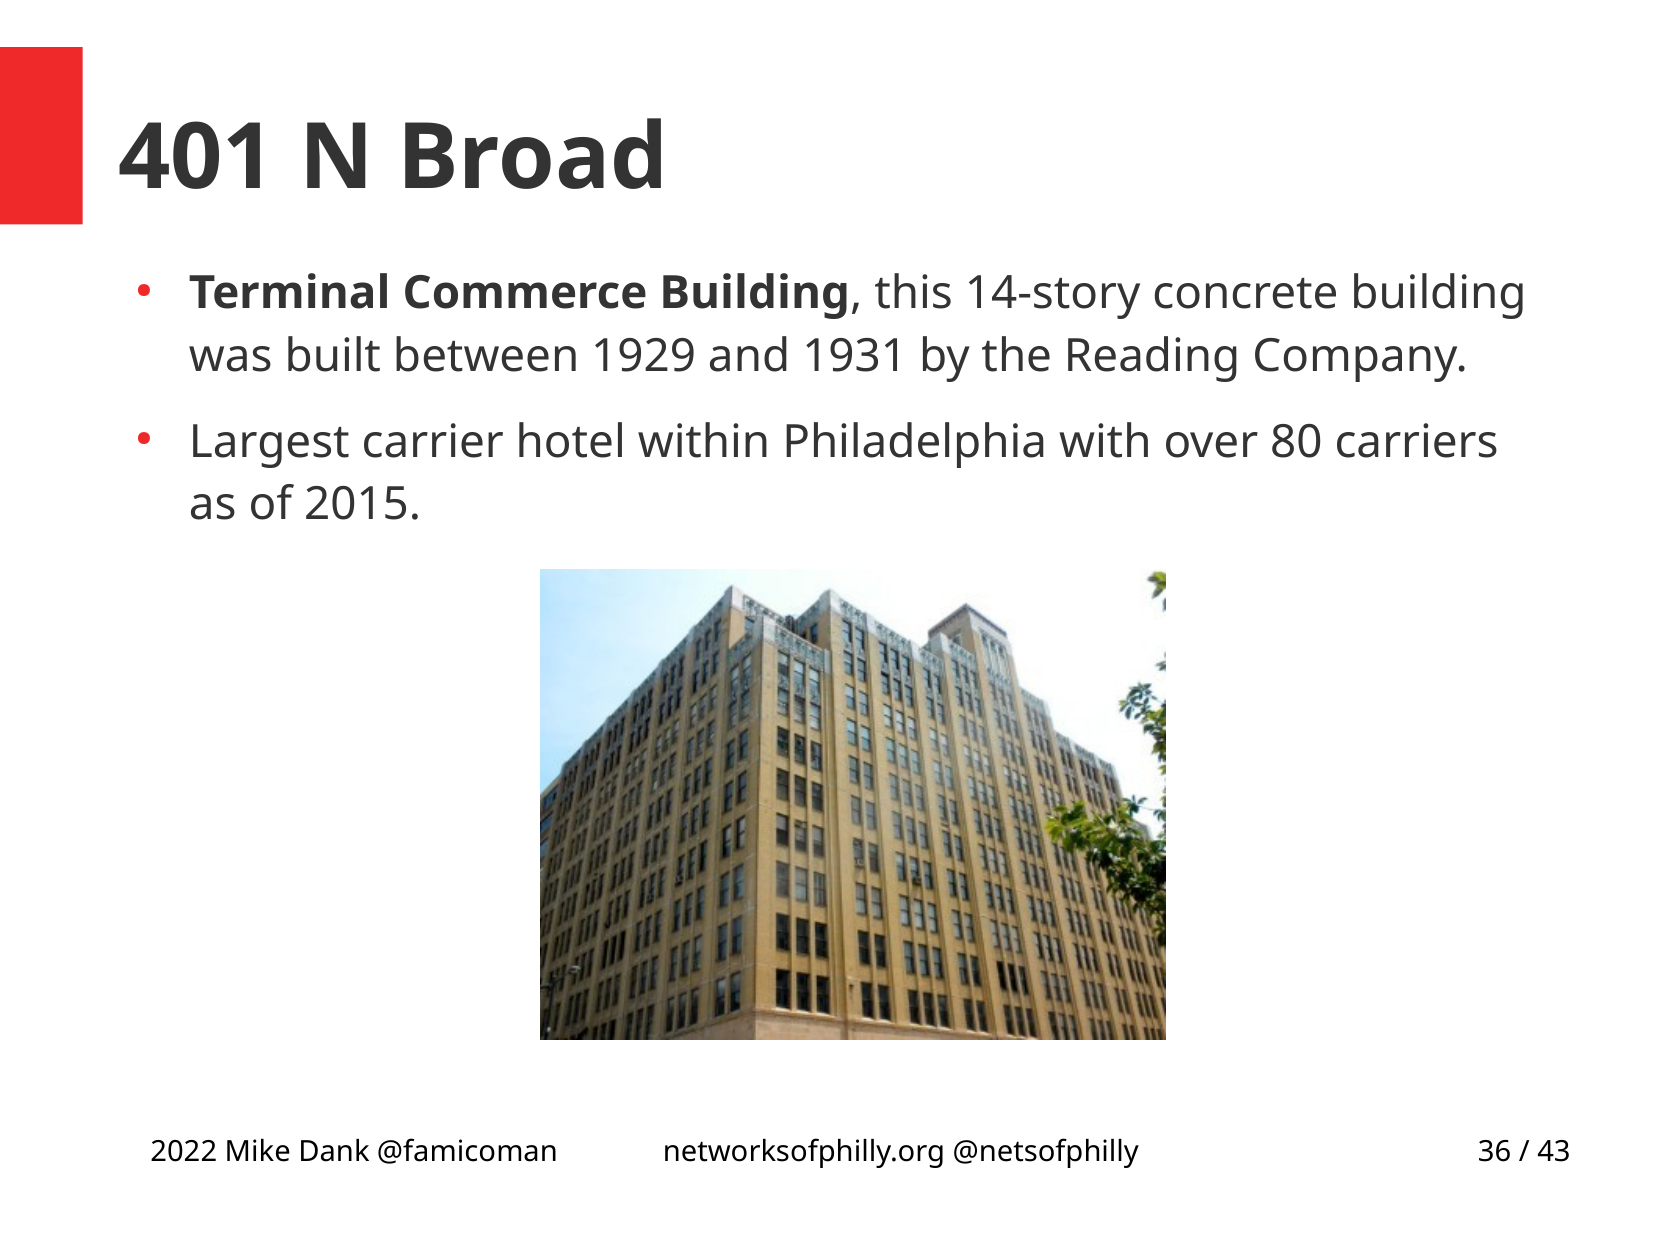

# 401 N Broad
Terminal Commerce Building, this 14-story concrete building was built between 1929 and 1931 by the Reading Company.
Largest carrier hotel within Philadelphia with over 80 carriers as of 2015.
2022 Mike Dank @famicoman networksofphilly.org @netsofphilly
36